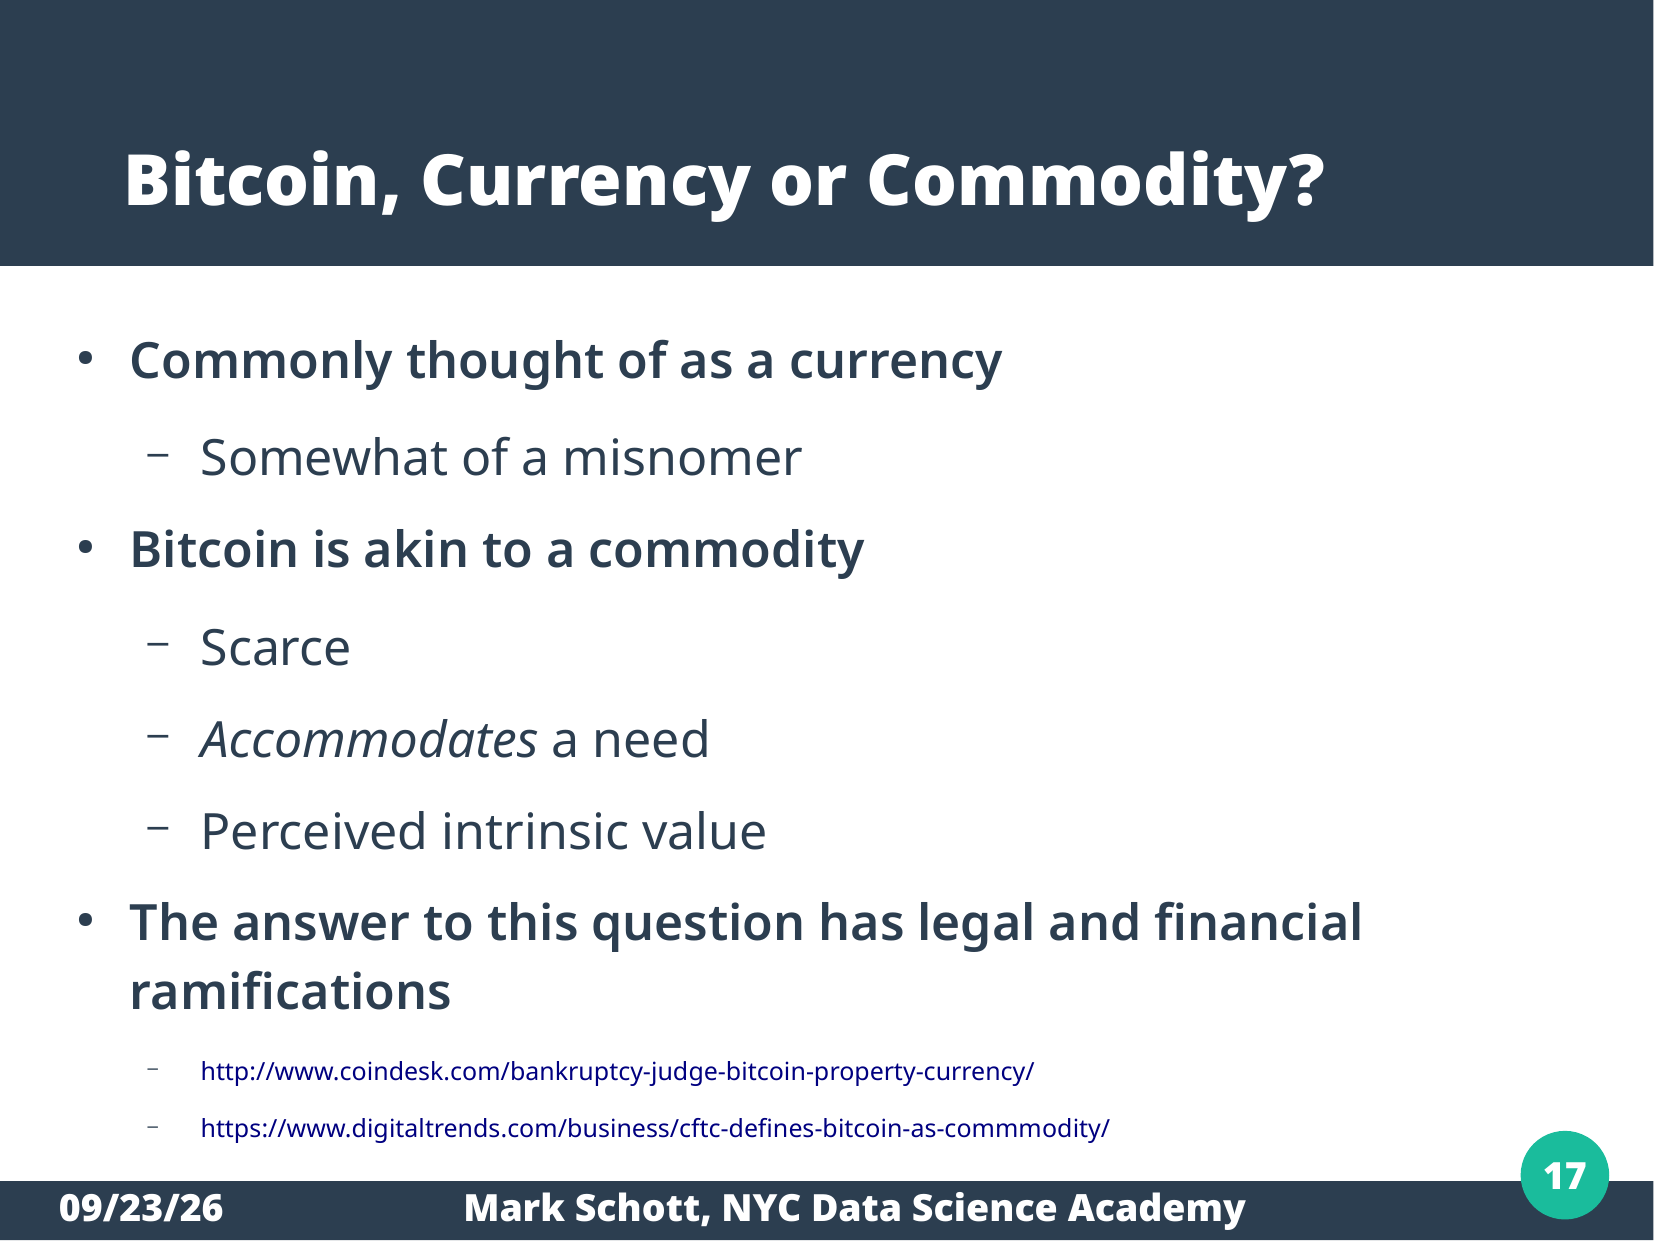

# Bitcoin, Currency or Commodity?
Commonly thought of as a currency
Somewhat of a misnomer
Bitcoin is akin to a commodity
Scarce
Accommodates a need
Perceived intrinsic value
The answer to this question has legal and financial ramifications
http://www.coindesk.com/bankruptcy-judge-bitcoin-property-currency/
https://www.digitaltrends.com/business/cftc-defines-bitcoin-as-commmodity/
17
Mark Schott, NYC Data Science Academy